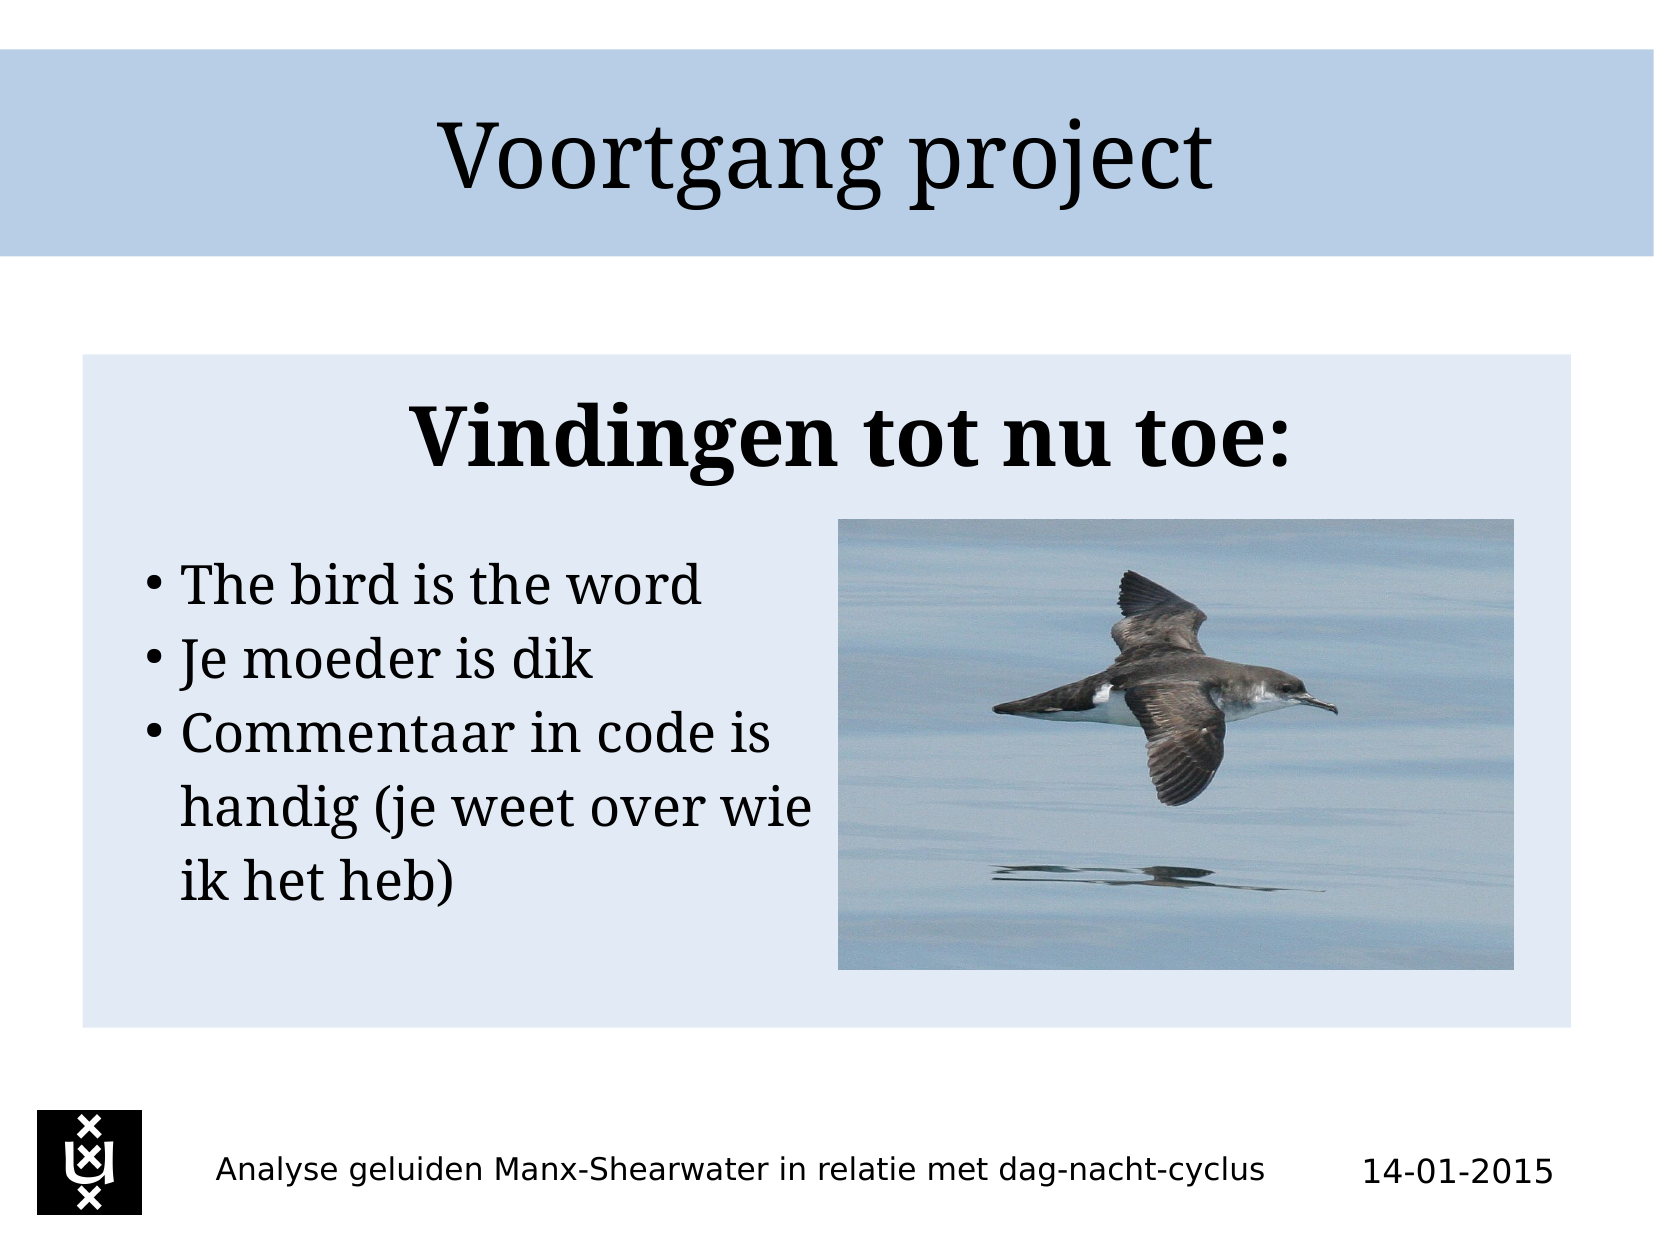

# Voortgang project
			 Vindingen tot nu toe:
The bird is the word
Je moeder is dik
Commentaar in code is
handig (je weet over wie
ik het heb)
Analyse geluiden Manx-Shearwater in relatie met dag-nacht-cyclus
14-01-2015